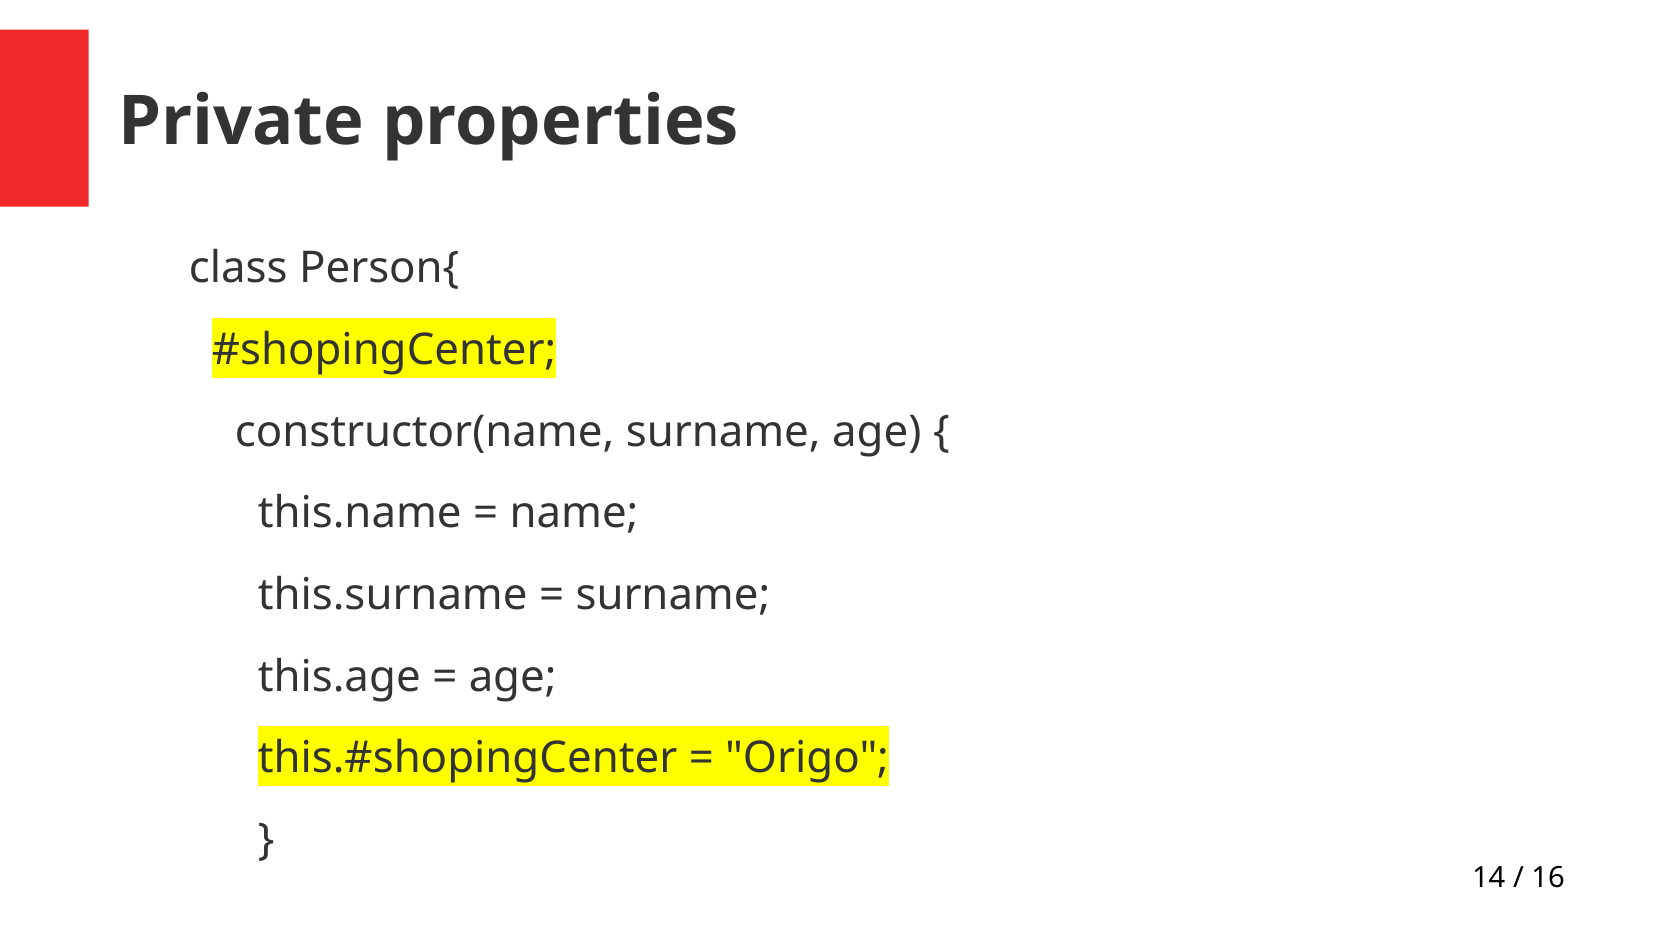

# Private properties
class Person{
 #shopingCenter;
 constructor(name, surname, age) {
 this.name = name;
 this.surname = surname;
 this.age = age;
 this.#shopingCenter = "Origo";
 }
14